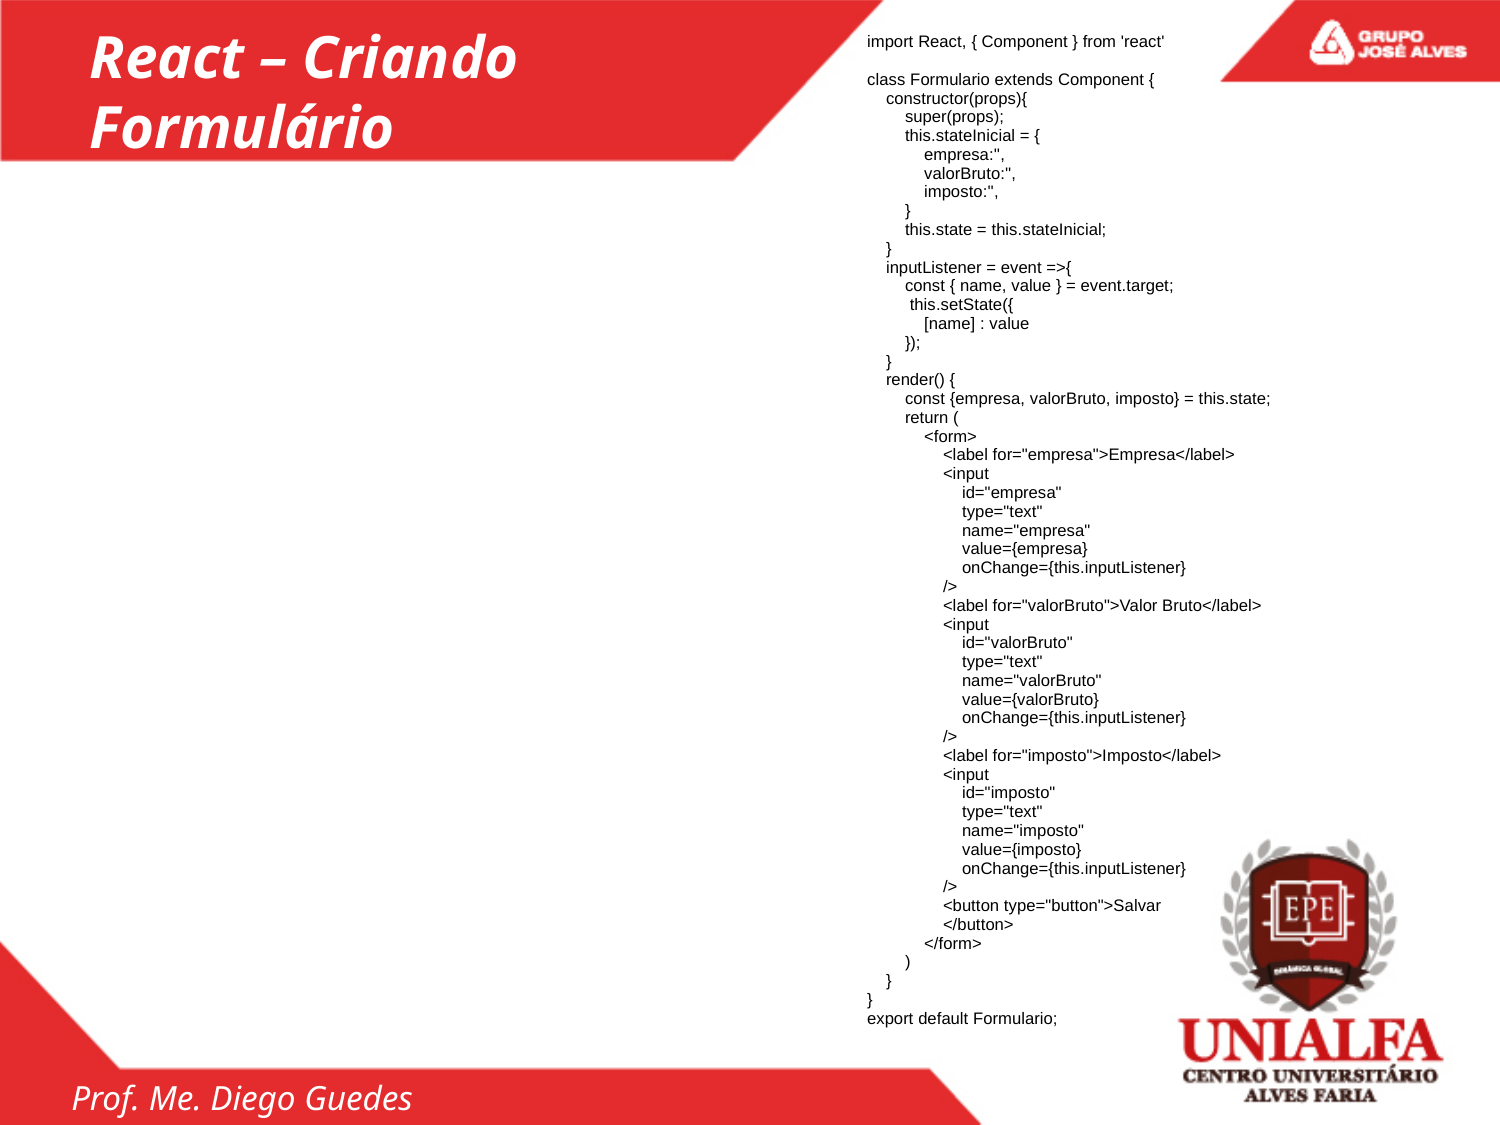

React – Criando Formulário
import React, { Component } from 'react'
class Formulario extends Component {
 constructor(props){
 super(props);
 this.stateInicial = {
 empresa:'',
 valorBruto:'',
 imposto:'',
 }
 this.state = this.stateInicial;
 }
 inputListener = event =>{
 const { name, value } = event.target;
 this.setState({
 [name] : value
 });
 }
 render() {
 const {empresa, valorBruto, imposto} = this.state;
 return (
 <form>
 <label for="empresa">Empresa</label>
 <input
 id="empresa"
 type="text"
 name="empresa"
 value={empresa}
 onChange={this.inputListener}
 />
 <label for="valorBruto">Valor Bruto</label>
 <input
 id="valorBruto"
 type="text"
 name="valorBruto"
 value={valorBruto}
 onChange={this.inputListener}
 />
 <label for="imposto">Imposto</label>
 <input
 id="imposto"
 type="text"
 name="imposto"
 value={imposto}
 onChange={this.inputListener}
 />
 <button type="button">Salvar
 </button>
 </form>
 )
 }
}
export default Formulario;
Prof. Me. Diego Guedes